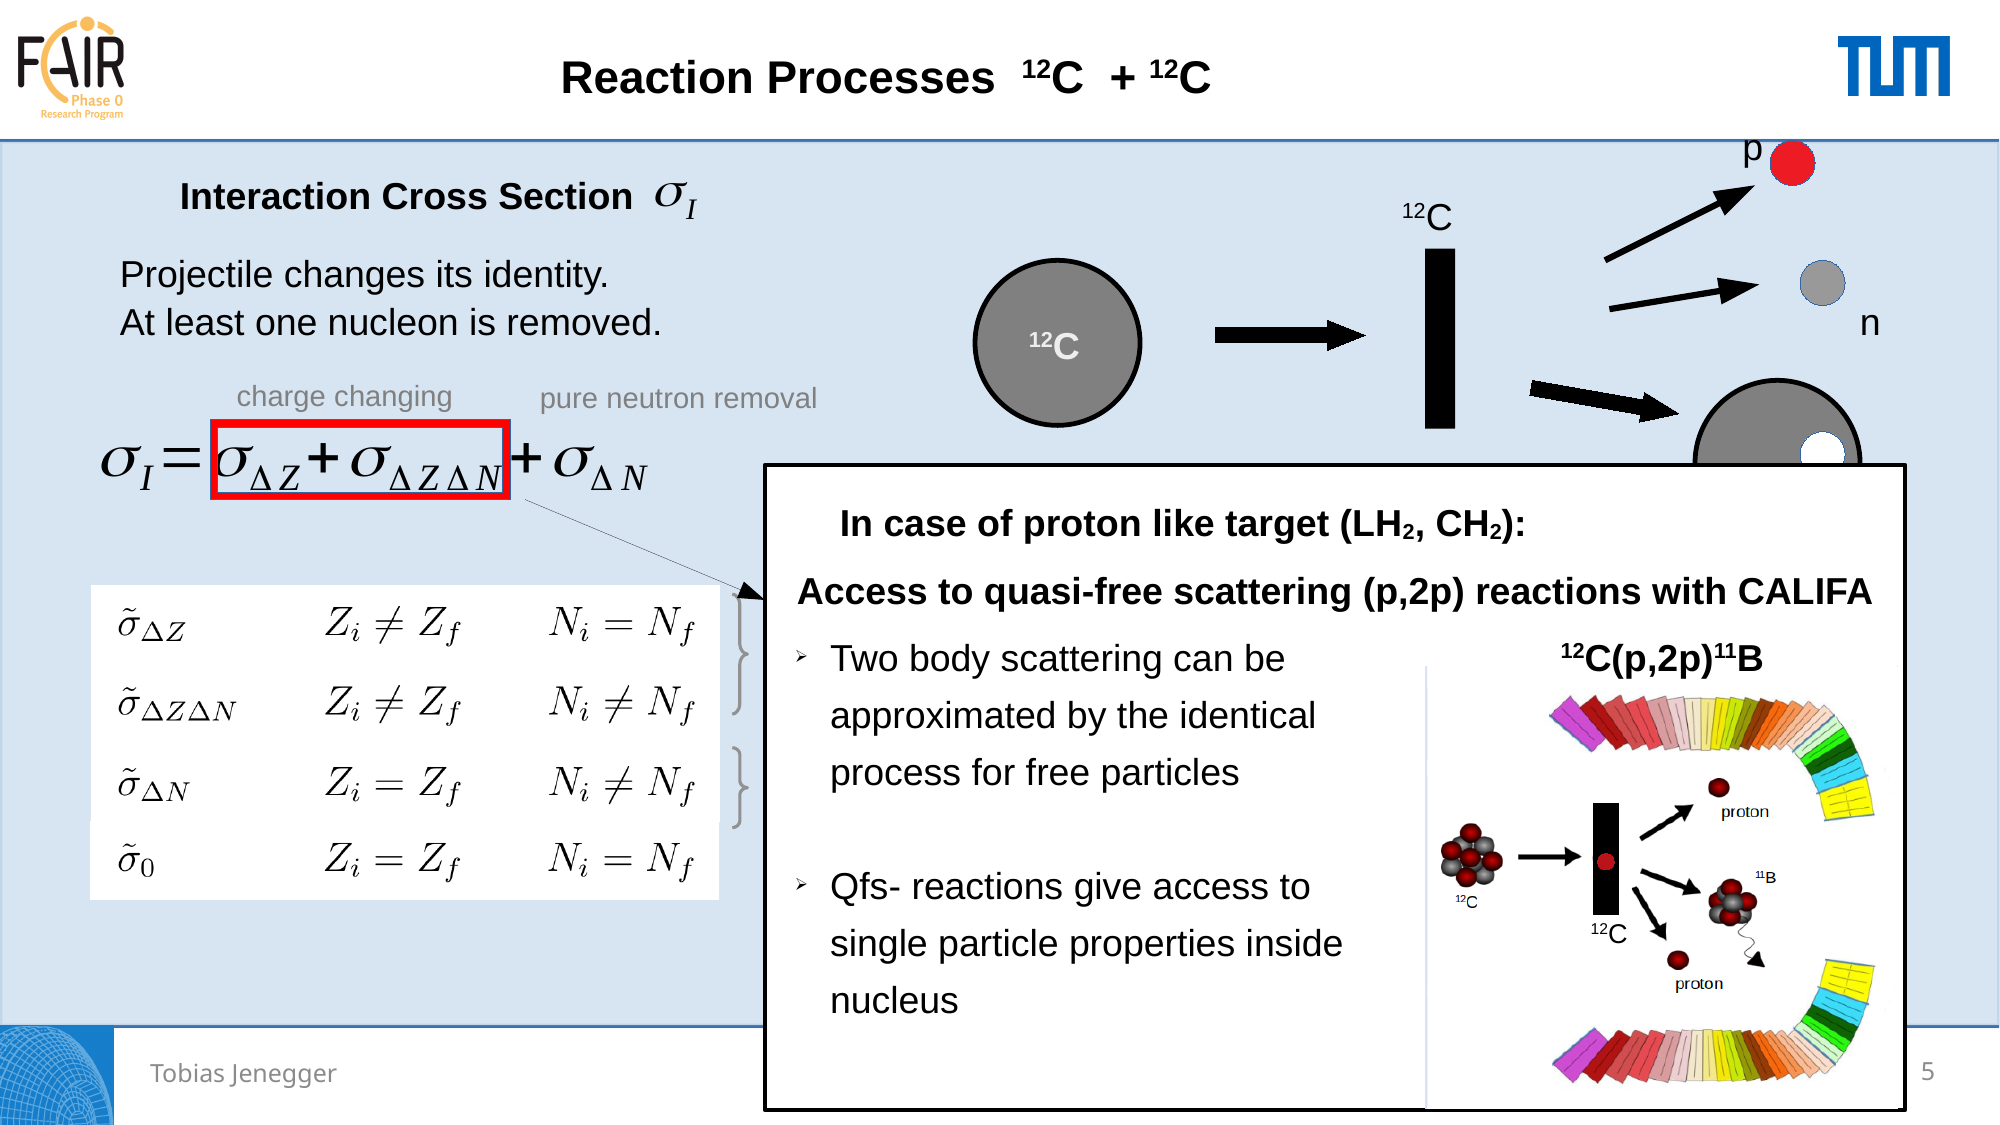

Reaction Processes 12C + 12C
p
Interaction Cross Section
12C
Projectile changes its identity.
At least one nucleon is removed.
n
12C
charge changing
pure neutron removal
In case of proton like target (LH2, CH2):
Access to quasi-free scattering (p,2p) reactions with CALIFA
charge changing
Pure neutron removal
Two body scattering can be approximated by the identical process for free particles
Qfs- reactions give access to single particle properties inside nucleus
12C(p,2p)11B
12C
5